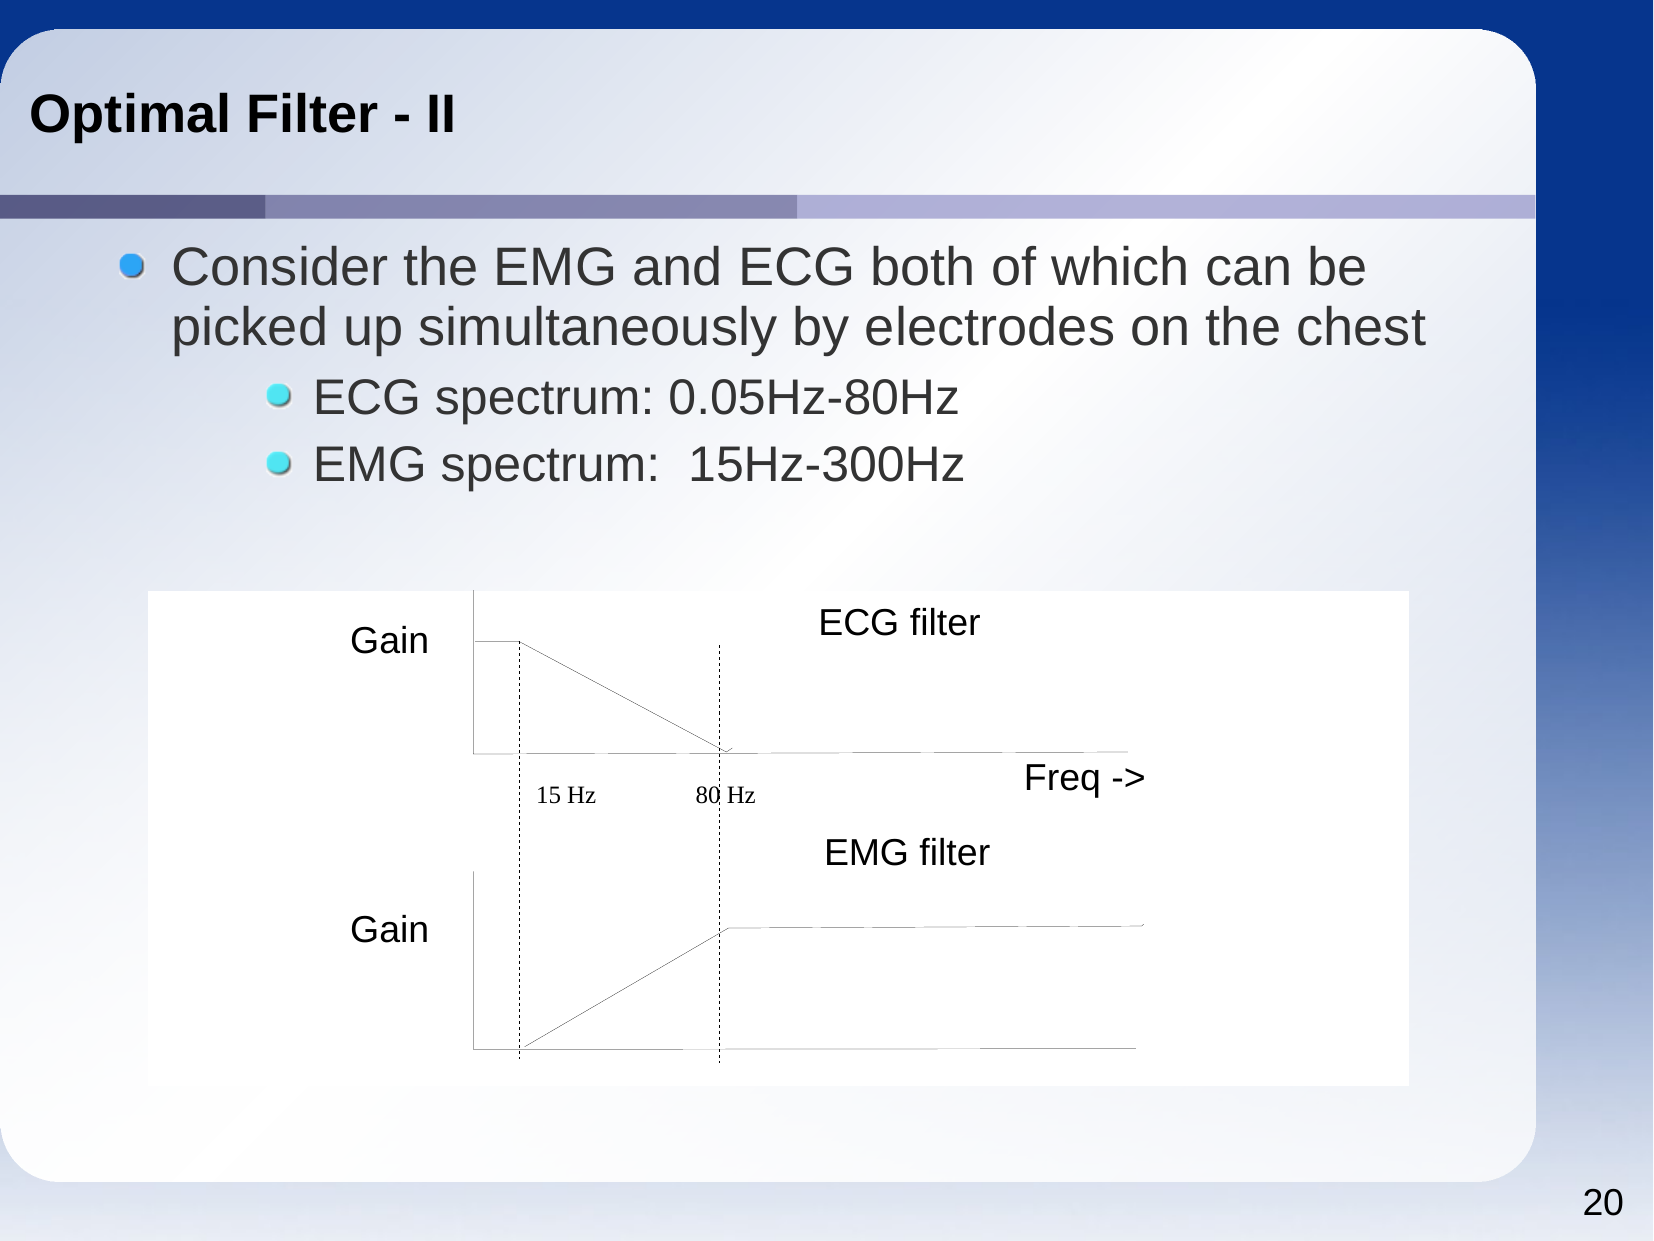

# Optimal Filter - II
Consider the EMG and ECG both of which can be picked up simultaneously by electrodes on the chest
ECG spectrum: 0.05Hz-80Hz
EMG spectrum: 15Hz-300Hz
20